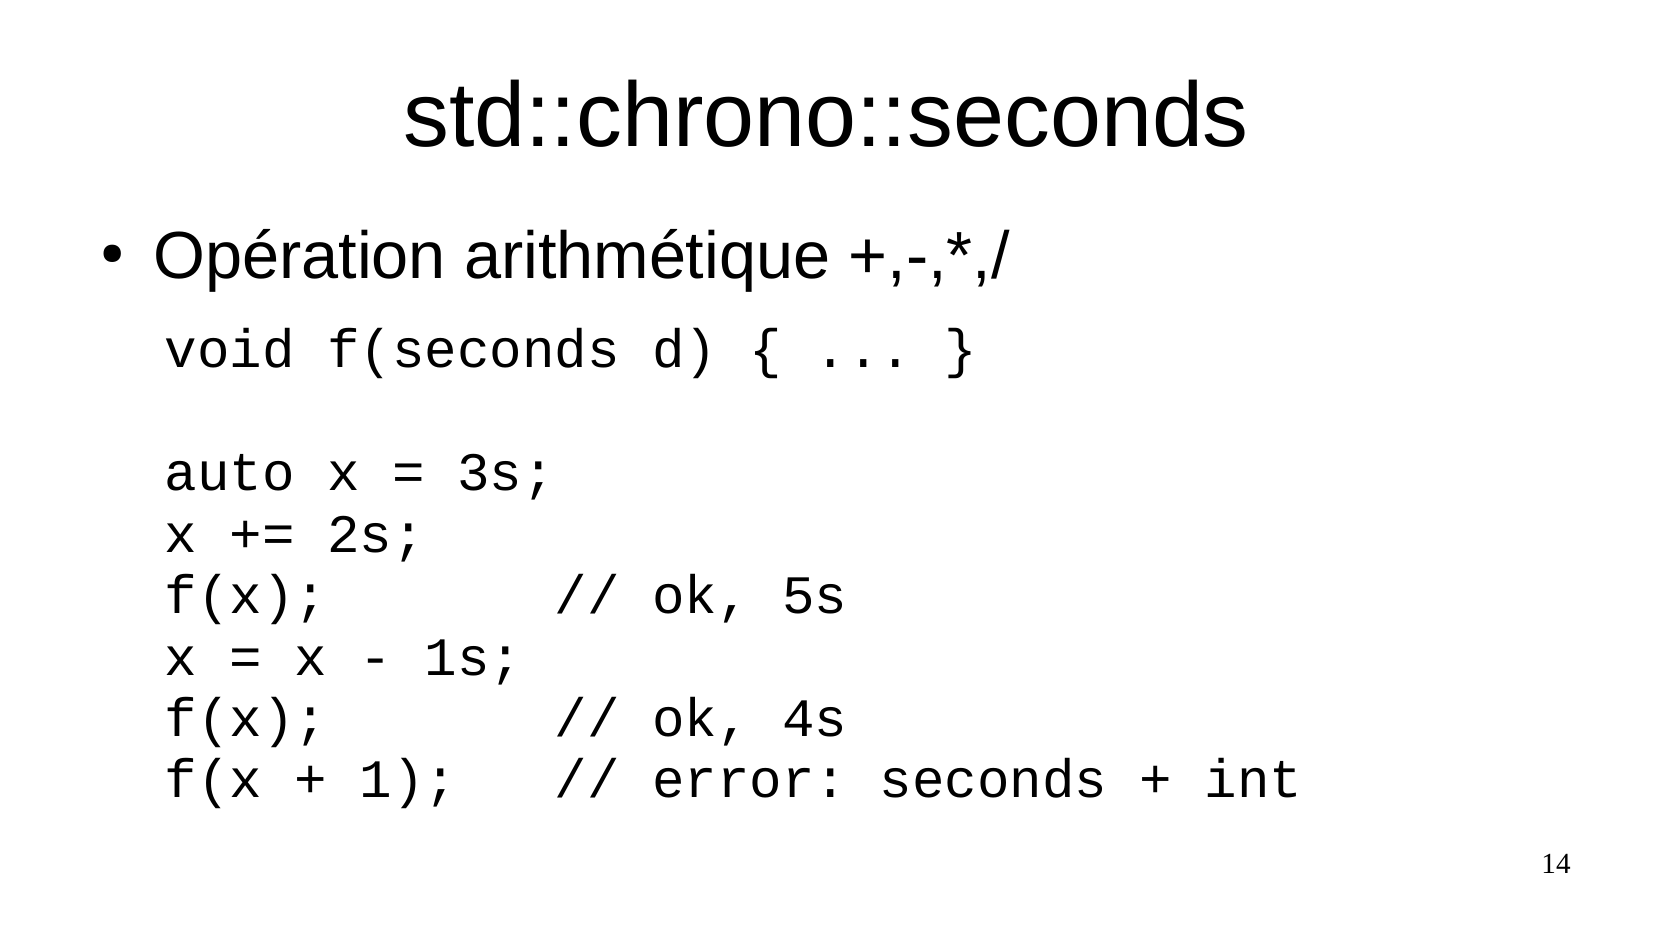

# std::chrono::seconds
Opération arithmétique +,-,*,/
void f(seconds d) { ... }
auto x = 3s;
x += 2s;
f(x); // ok, 5s
x = x - 1s;
f(x); // ok, 4s
f(x + 1); // error: seconds + int
14